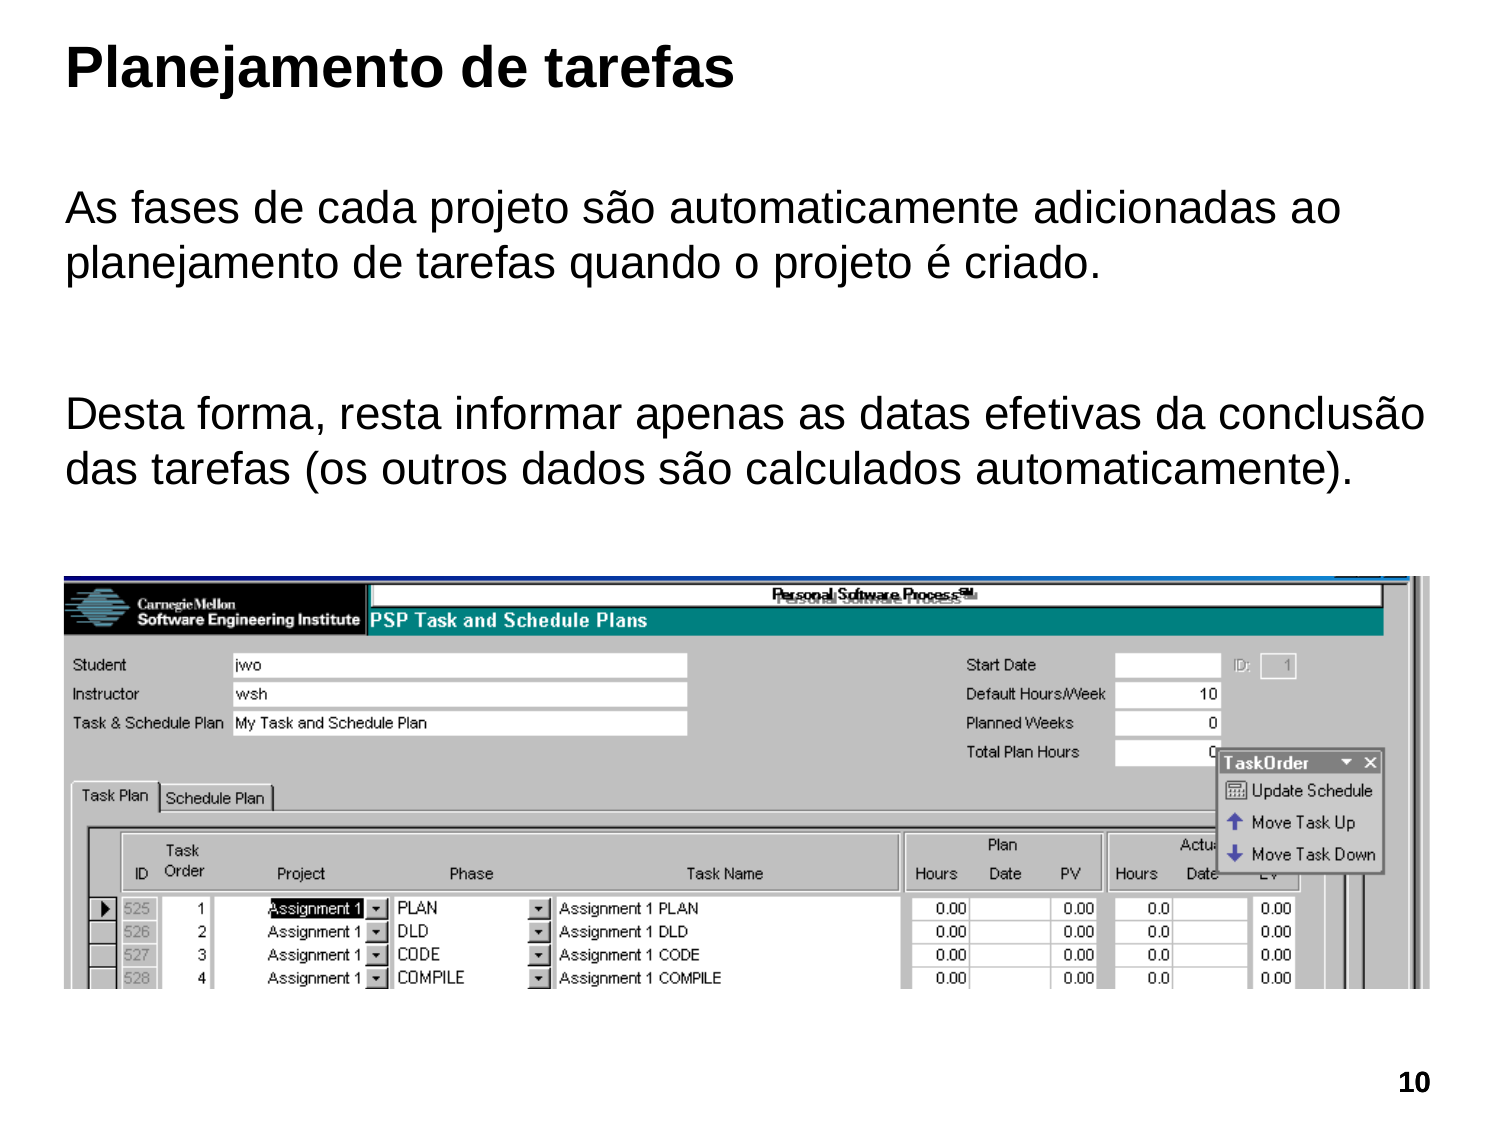

# Planejamento de tarefas
As fases de cada projeto são automaticamente adicionadas ao planejamento de tarefas quando o projeto é criado.
Desta forma, resta informar apenas as datas efetivas da conclusão das tarefas (os outros dados são calculados automaticamente).